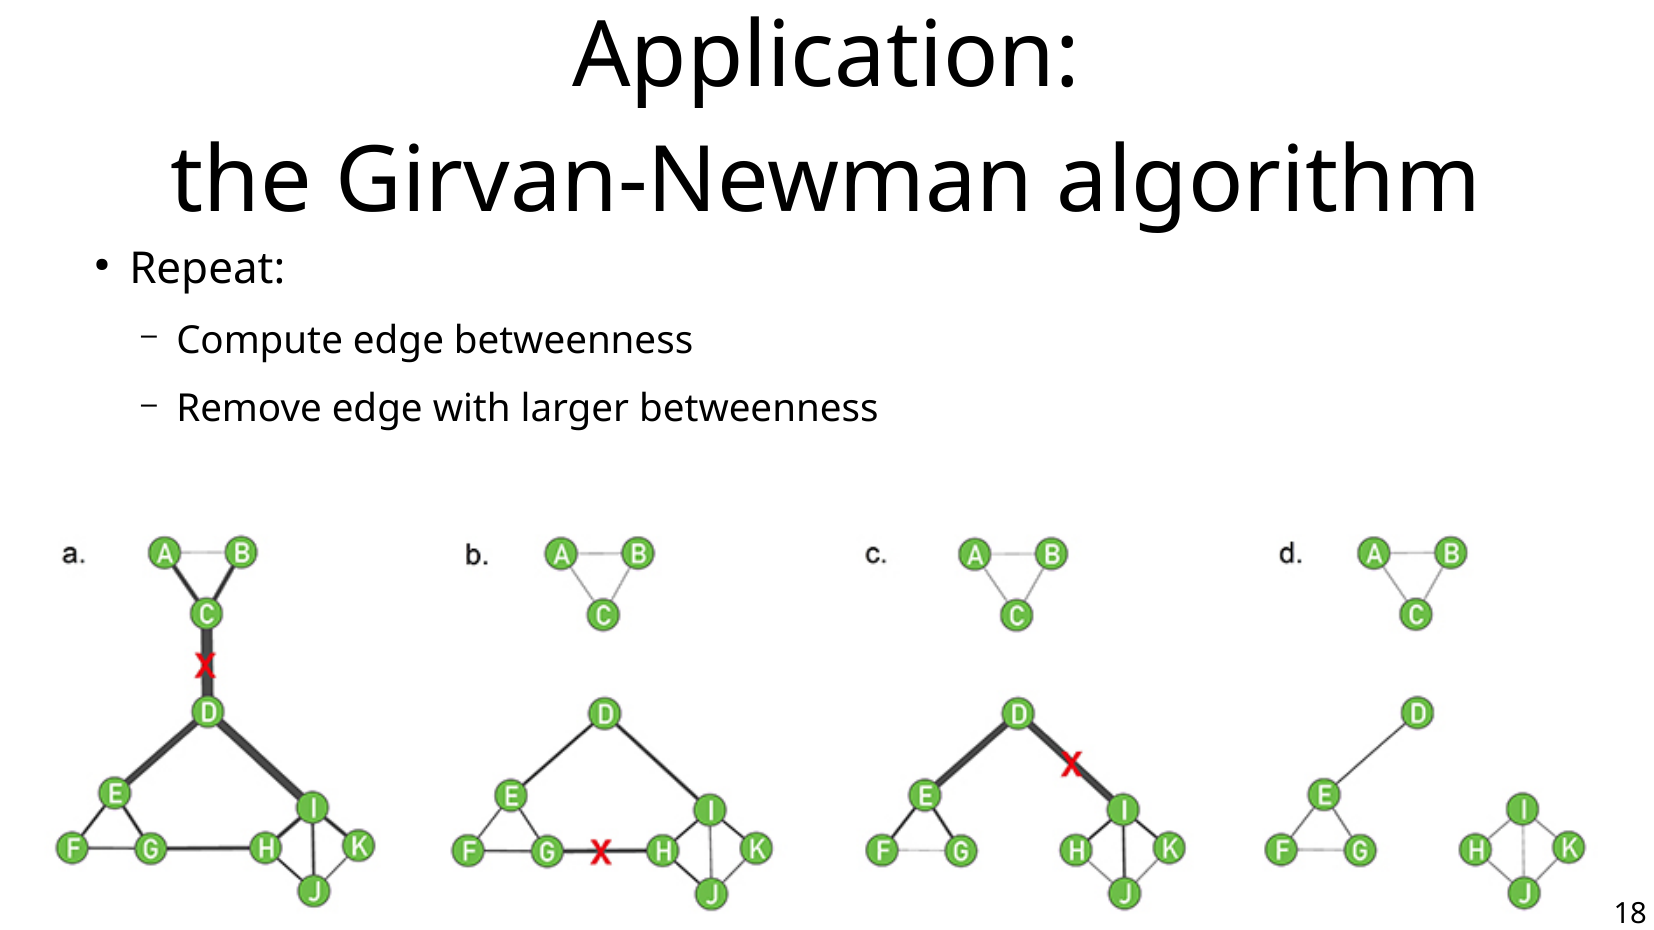

# Application: the Girvan-Newman algorithm
Repeat:
Compute edge betweenness
Remove edge with larger betweenness
18